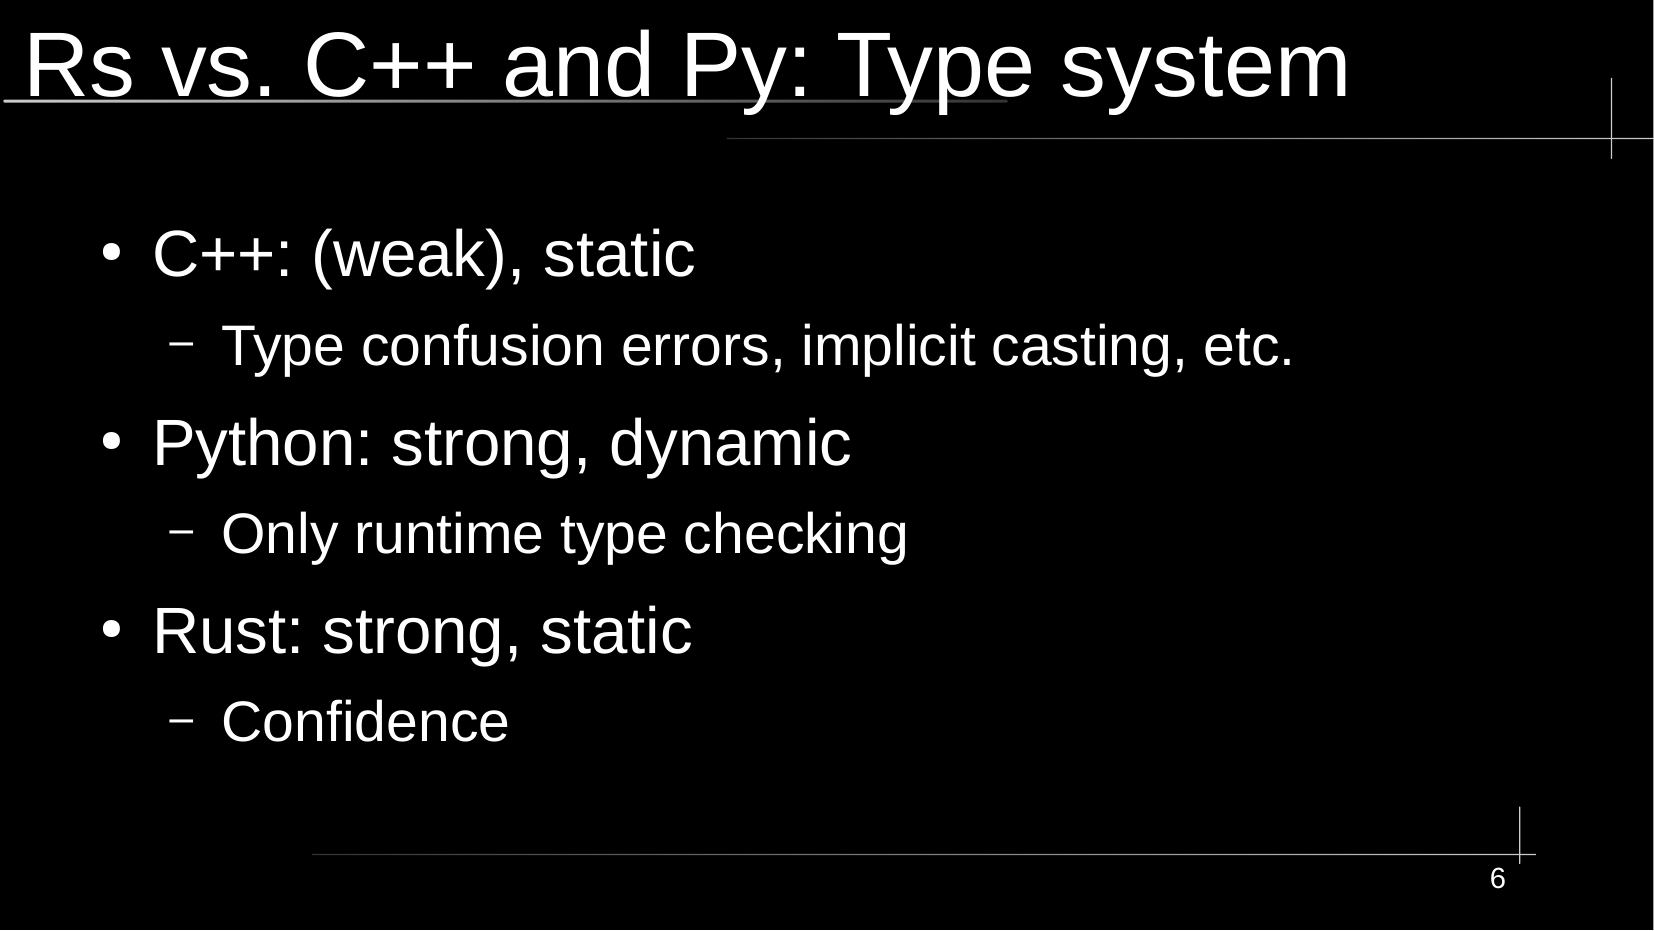

# Rs vs. C++ and Py: Type system
C++: (weak), static
Type confusion errors, implicit casting, etc.
Python: strong, dynamic
Only runtime type checking
Rust: strong, static
Confidence
6